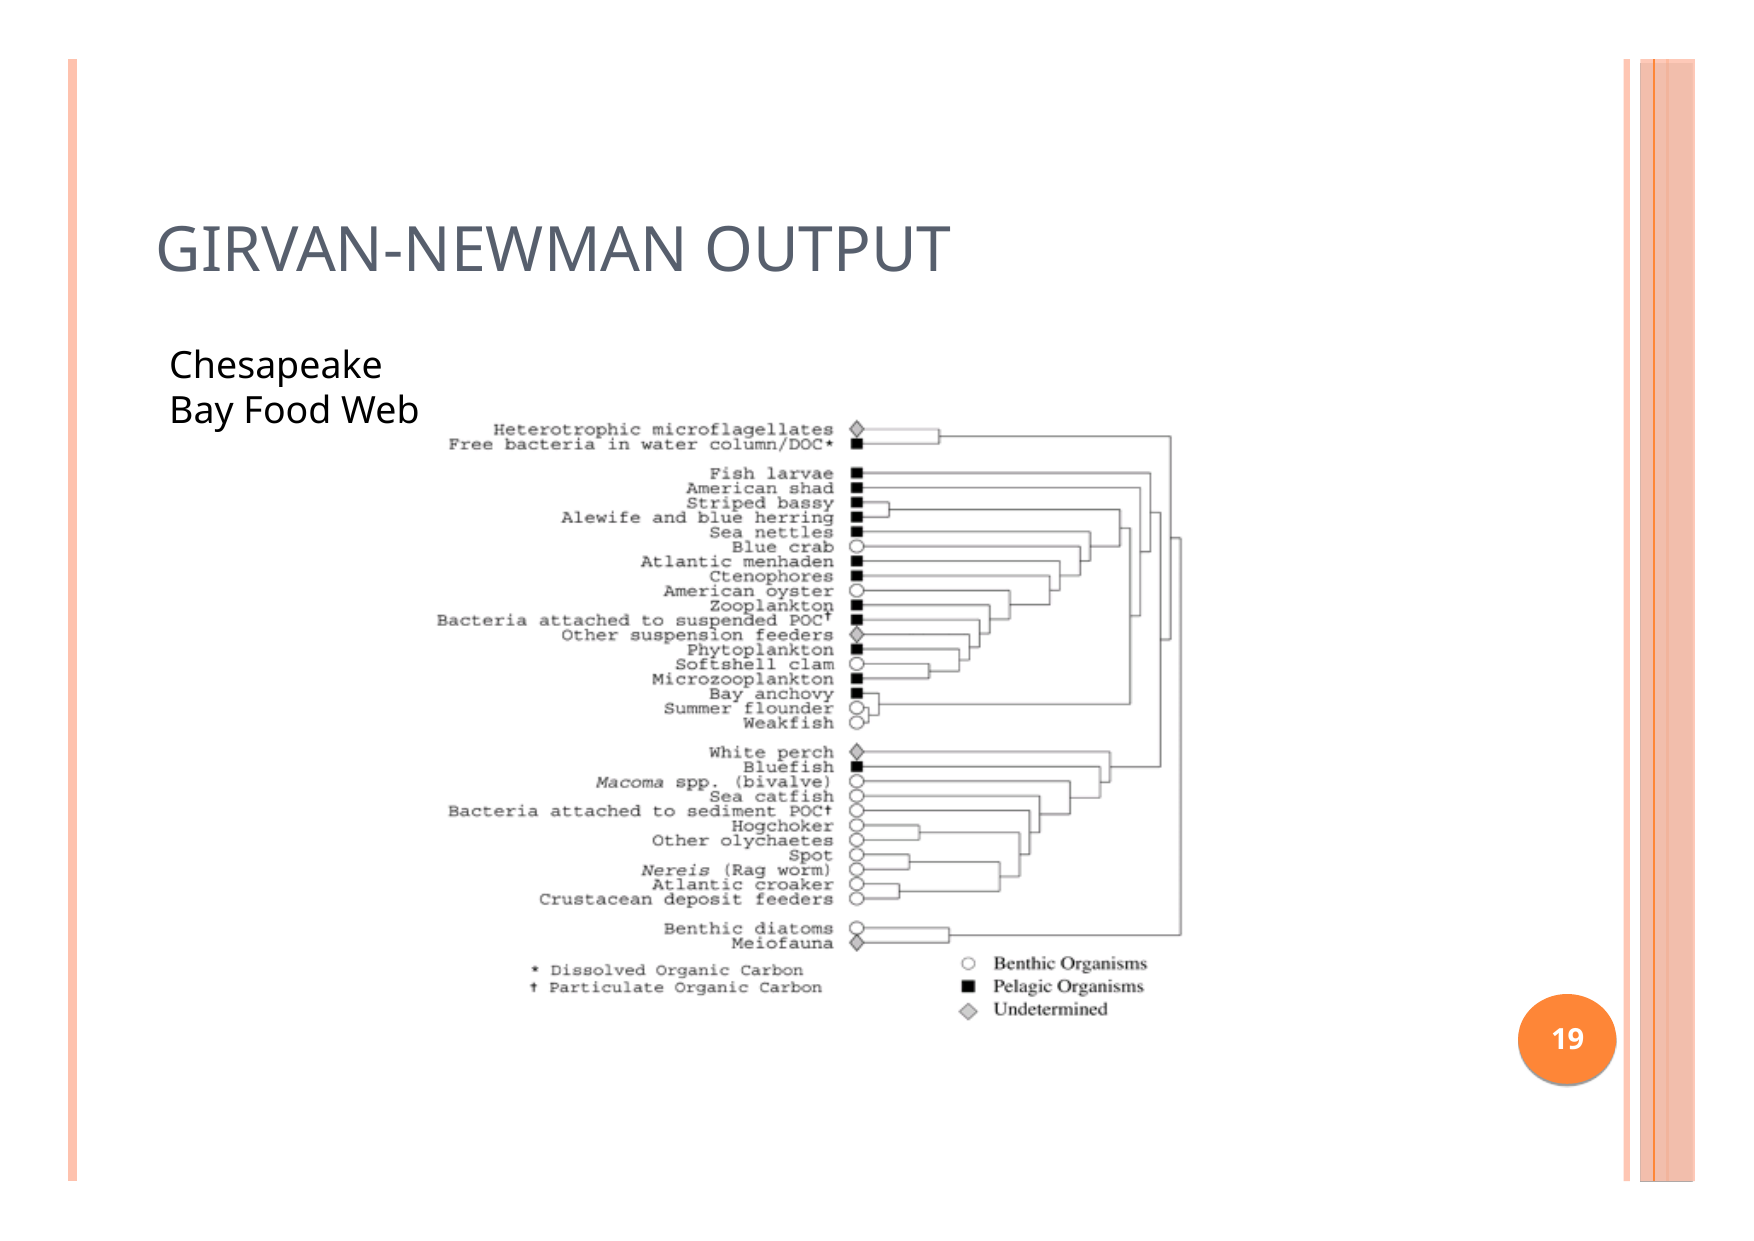

# Girvan-Newman Output
Chesapeake Bay Food Web